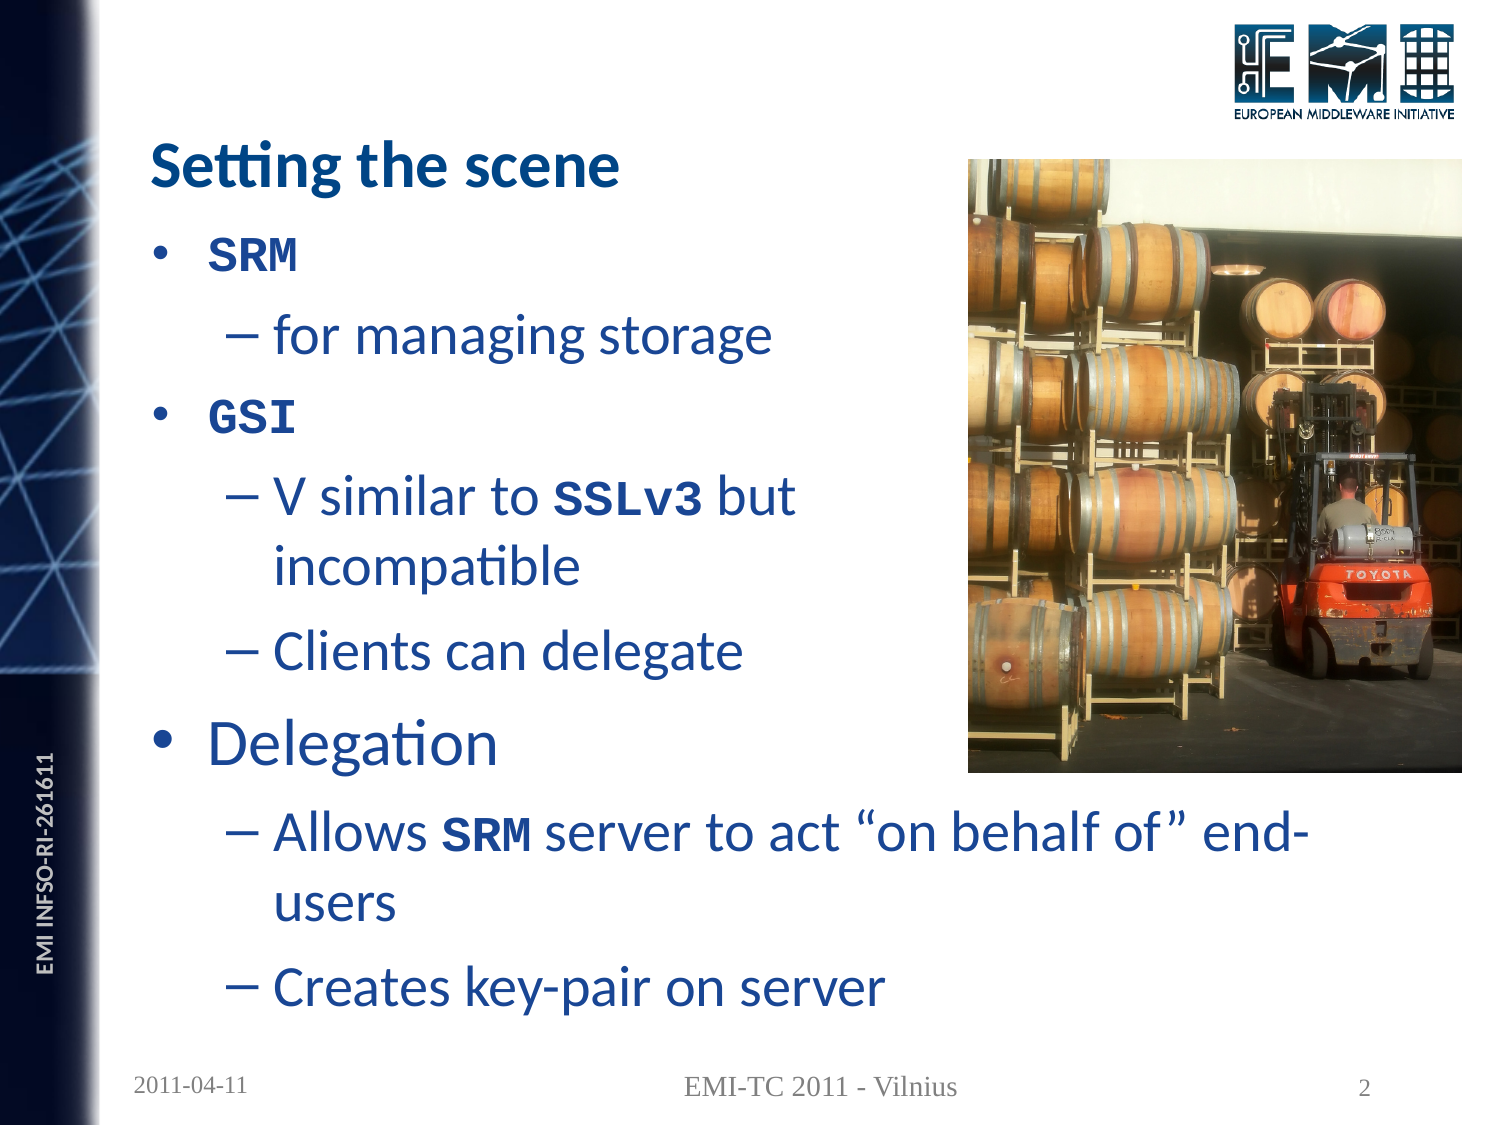

# Setting the scene
SRM
for managing storage
GSI
V similar to SSLv3 but
incompatible
Clients can delegate
Delegation
Allows SRM server to act “on behalf of” end-users
Creates key-pair on server
2011-04-11
EMI-TC 2011 - Vilnius
2